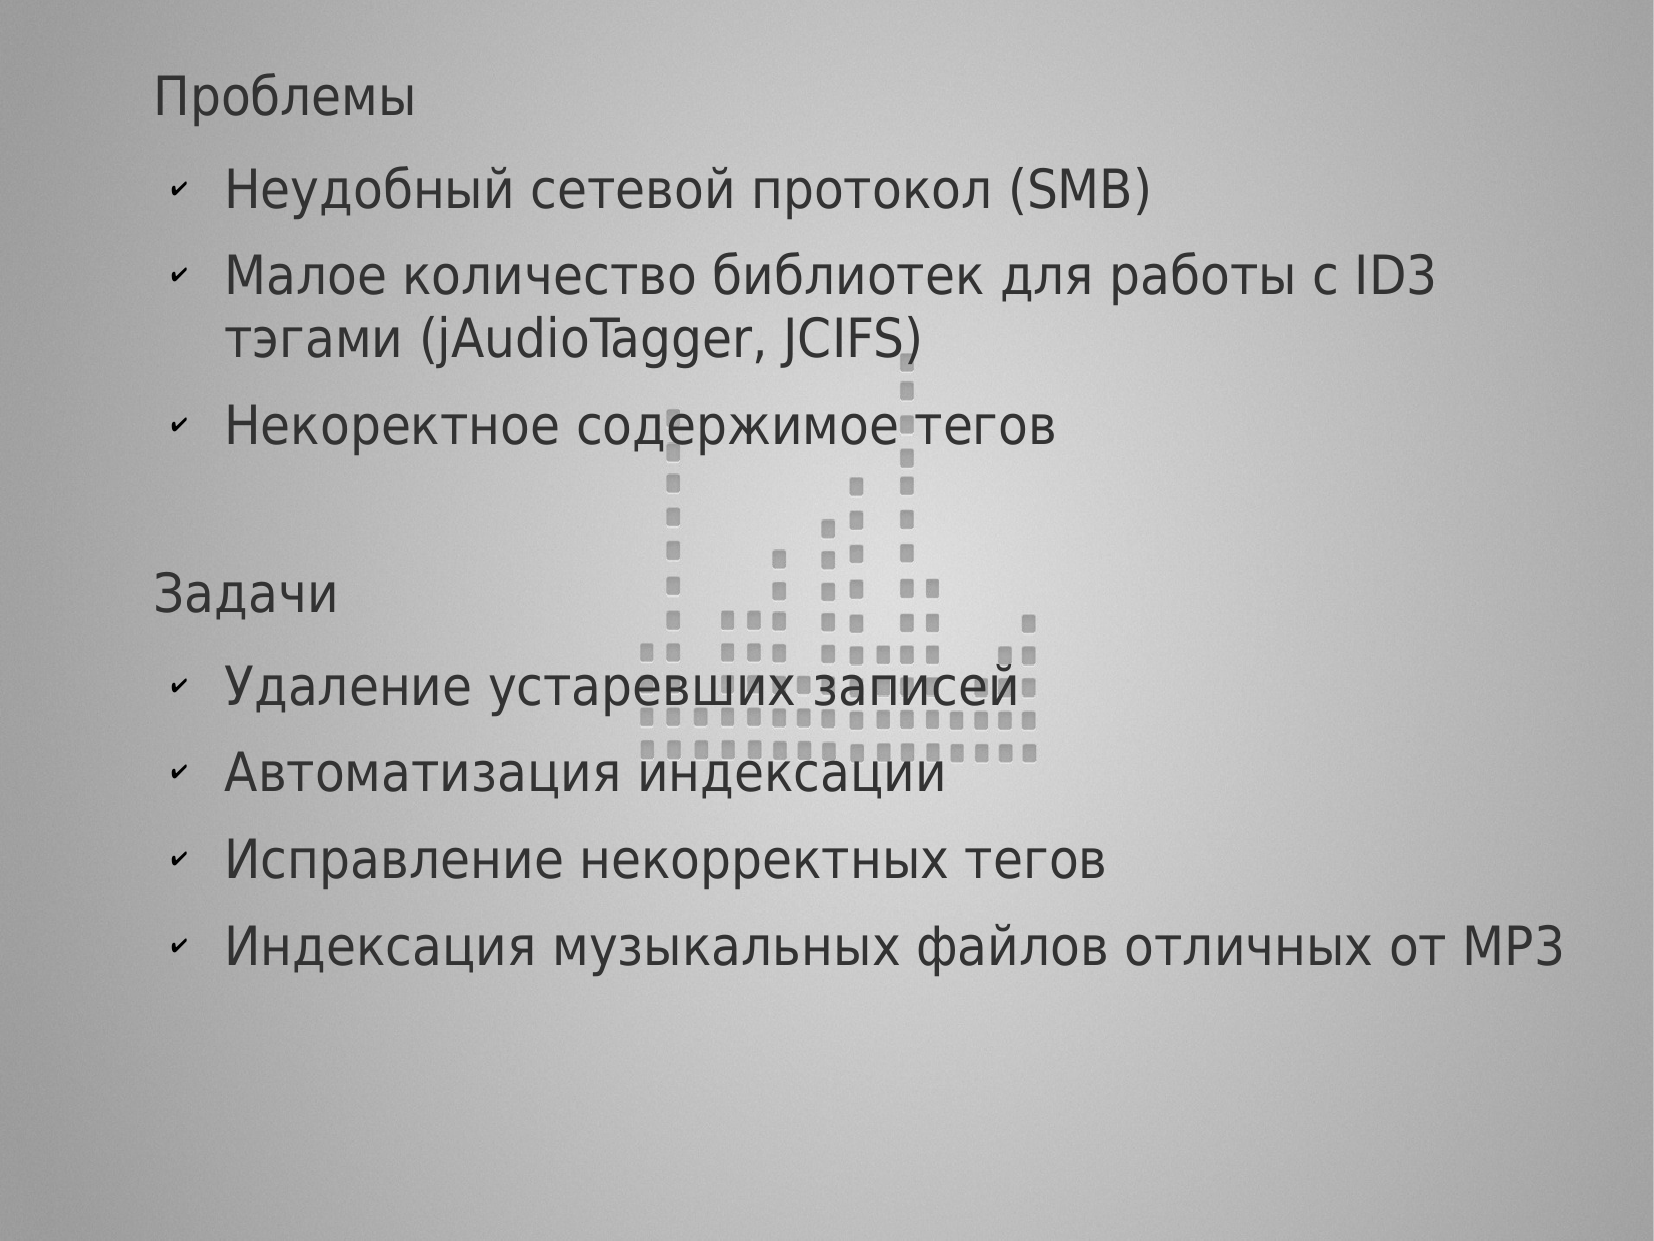

# Проблемы
Неудобный сетевой протокол (SMB)
Малое количество библиотек для работы с ID3 тэгами (jAudioTagger, JCIFS)
Некоректное содержимое тегов
Задачи
Удаление устаревших записей
Автоматизация индексации
Исправление некорректных тегов
Индексация музыкальных файлов отличных от MP3